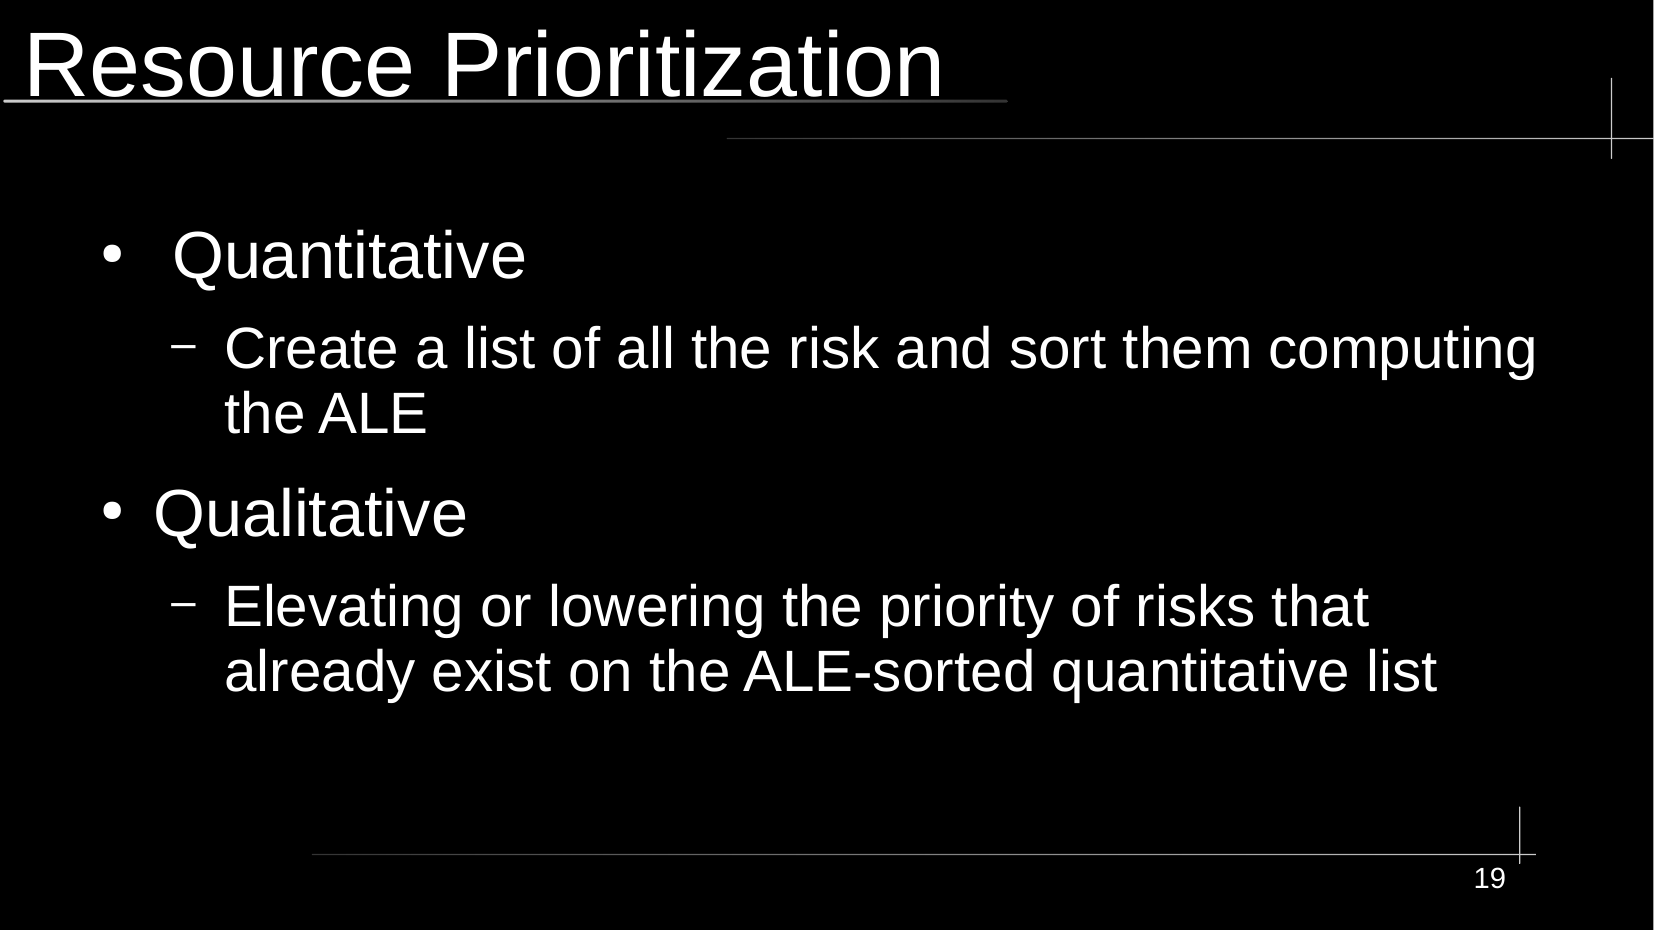

# Resource Prioritization
 Quantitative
Create a list of all the risk and sort them computing the ALE
Qualitative
Elevating or lowering the priority of risks that already exist on the ALE-sorted quantitative list
19